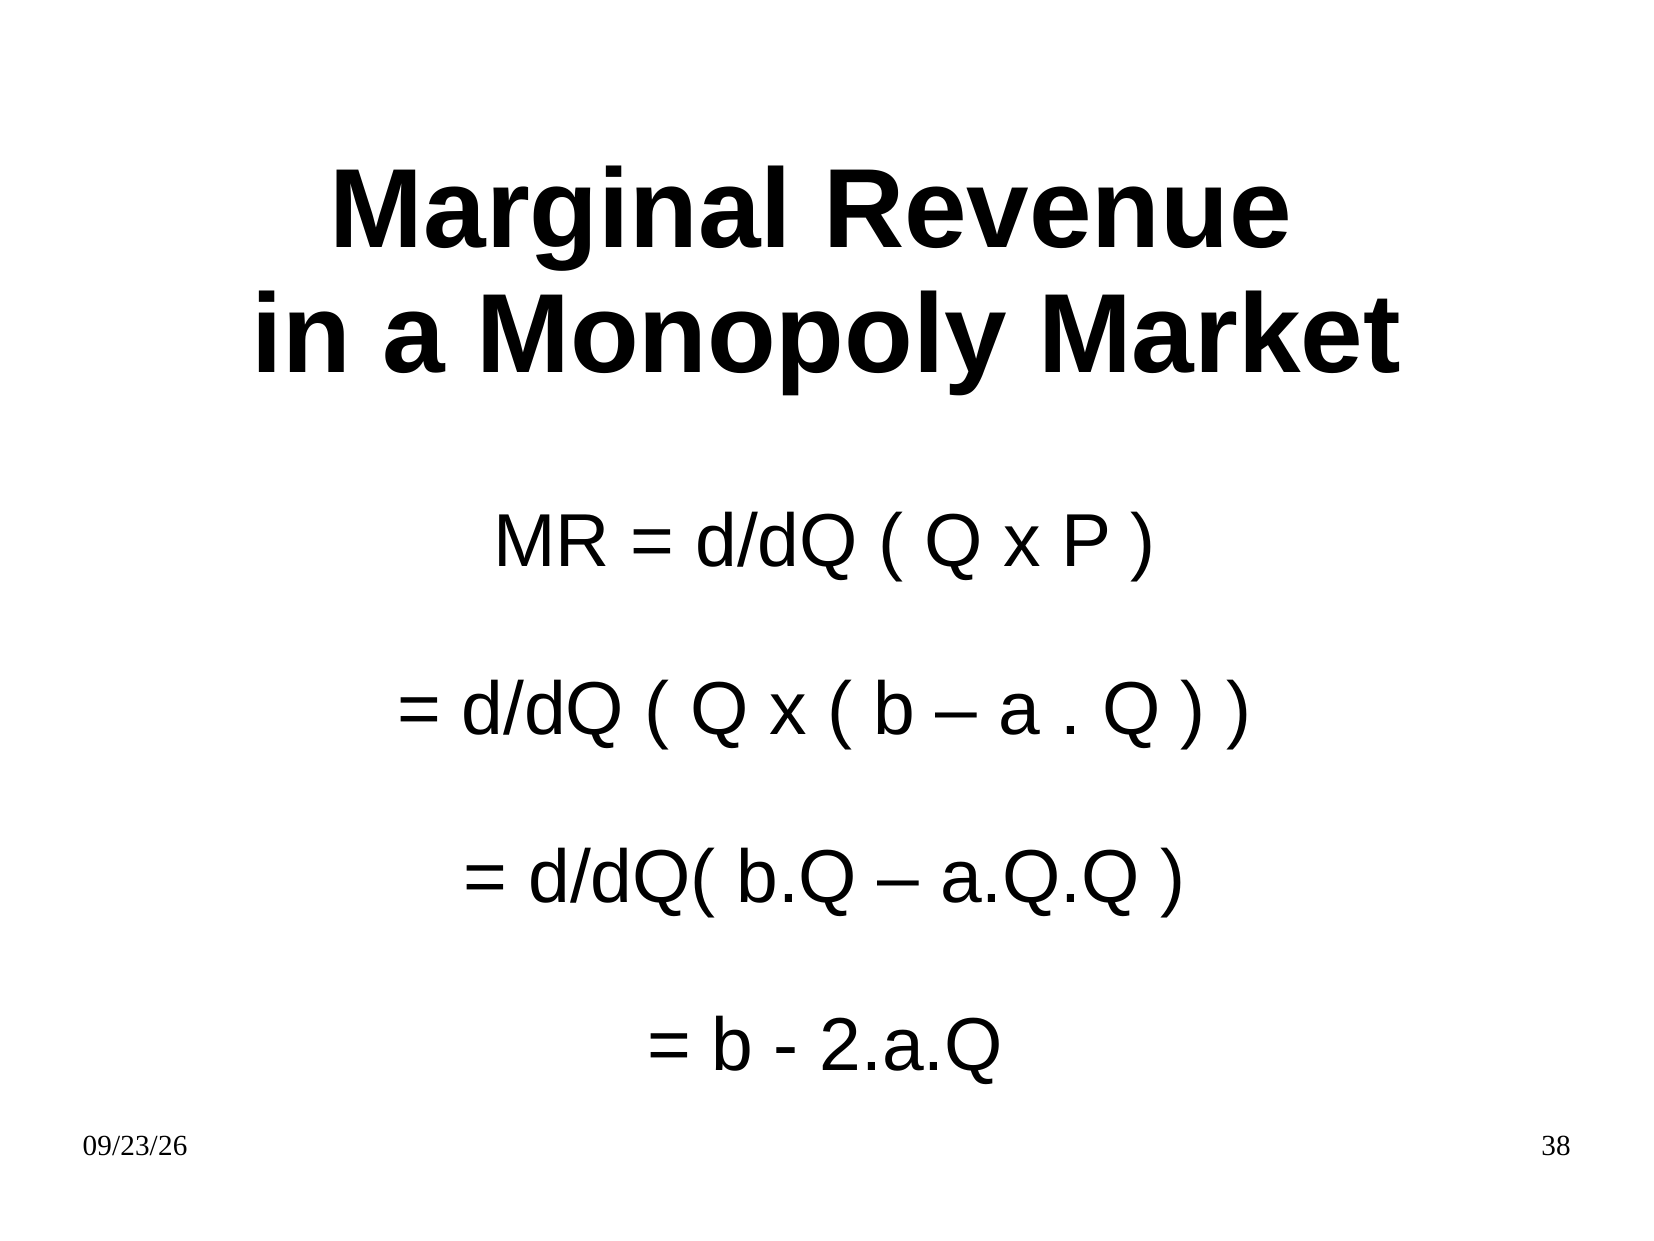

# Marginal Revenue in a Monopoly Market
MR = d/dQ ( Q x P )
= d/dQ ( Q x ( b – a . Q ) )
= d/dQ( b.Q – a.Q.Q )
= b - 2.a.Q
38